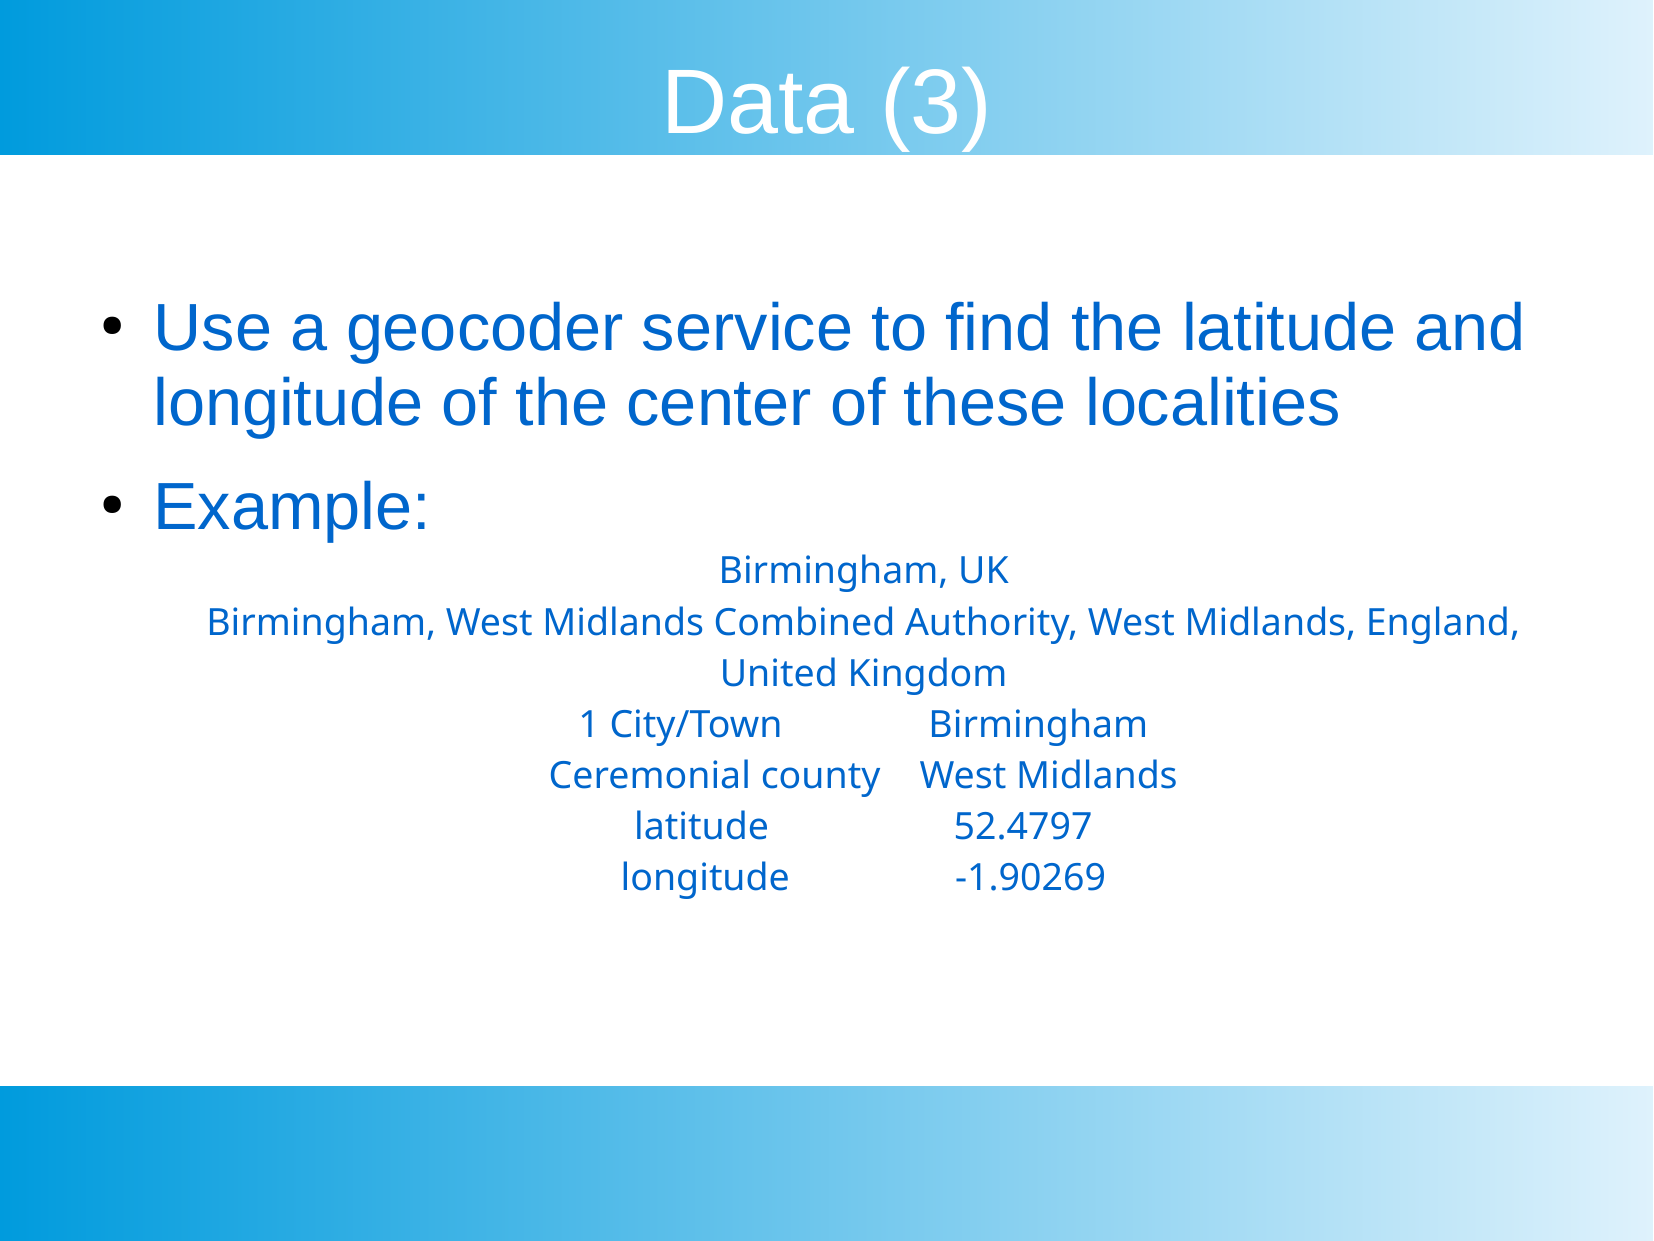

# Data (3)
Use a geocoder service to find the latitude and longitude of the center of these localities
Example:
Birmingham, UK
Birmingham, West Midlands Combined Authority, West Midlands, England, United Kingdom
1 City/Town Birmingham
Ceremonial county West Midlands
latitude 52.4797
longitude -1.90269